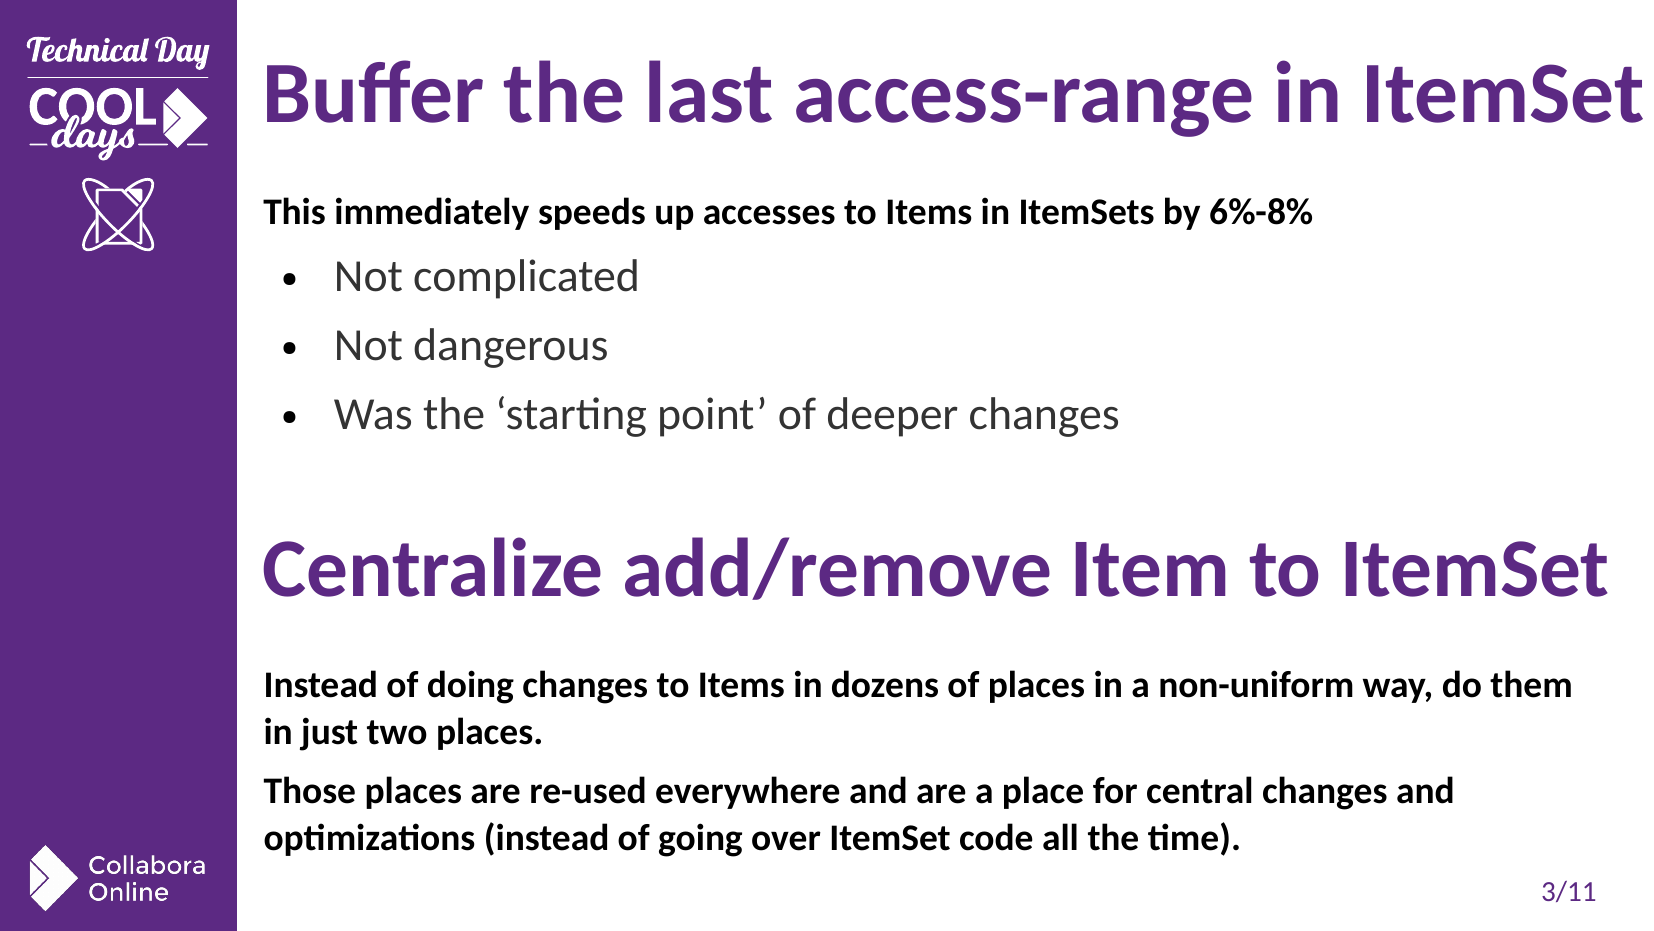

# Buffer the last access-range in ItemSet
This immediately speeds up accesses to Items in ItemSets by 6%-8%
Not complicated
Not dangerous
Was the ‘starting point’ of deeper changes
Centralize add/remove Item to ItemSet
Instead of doing changes to Items in dozens of places in a non-uniform way, do them in just two places.
Those places are re-used everywhere and are a place for central changes and optimizations (instead of going over ItemSet code all the time).
3